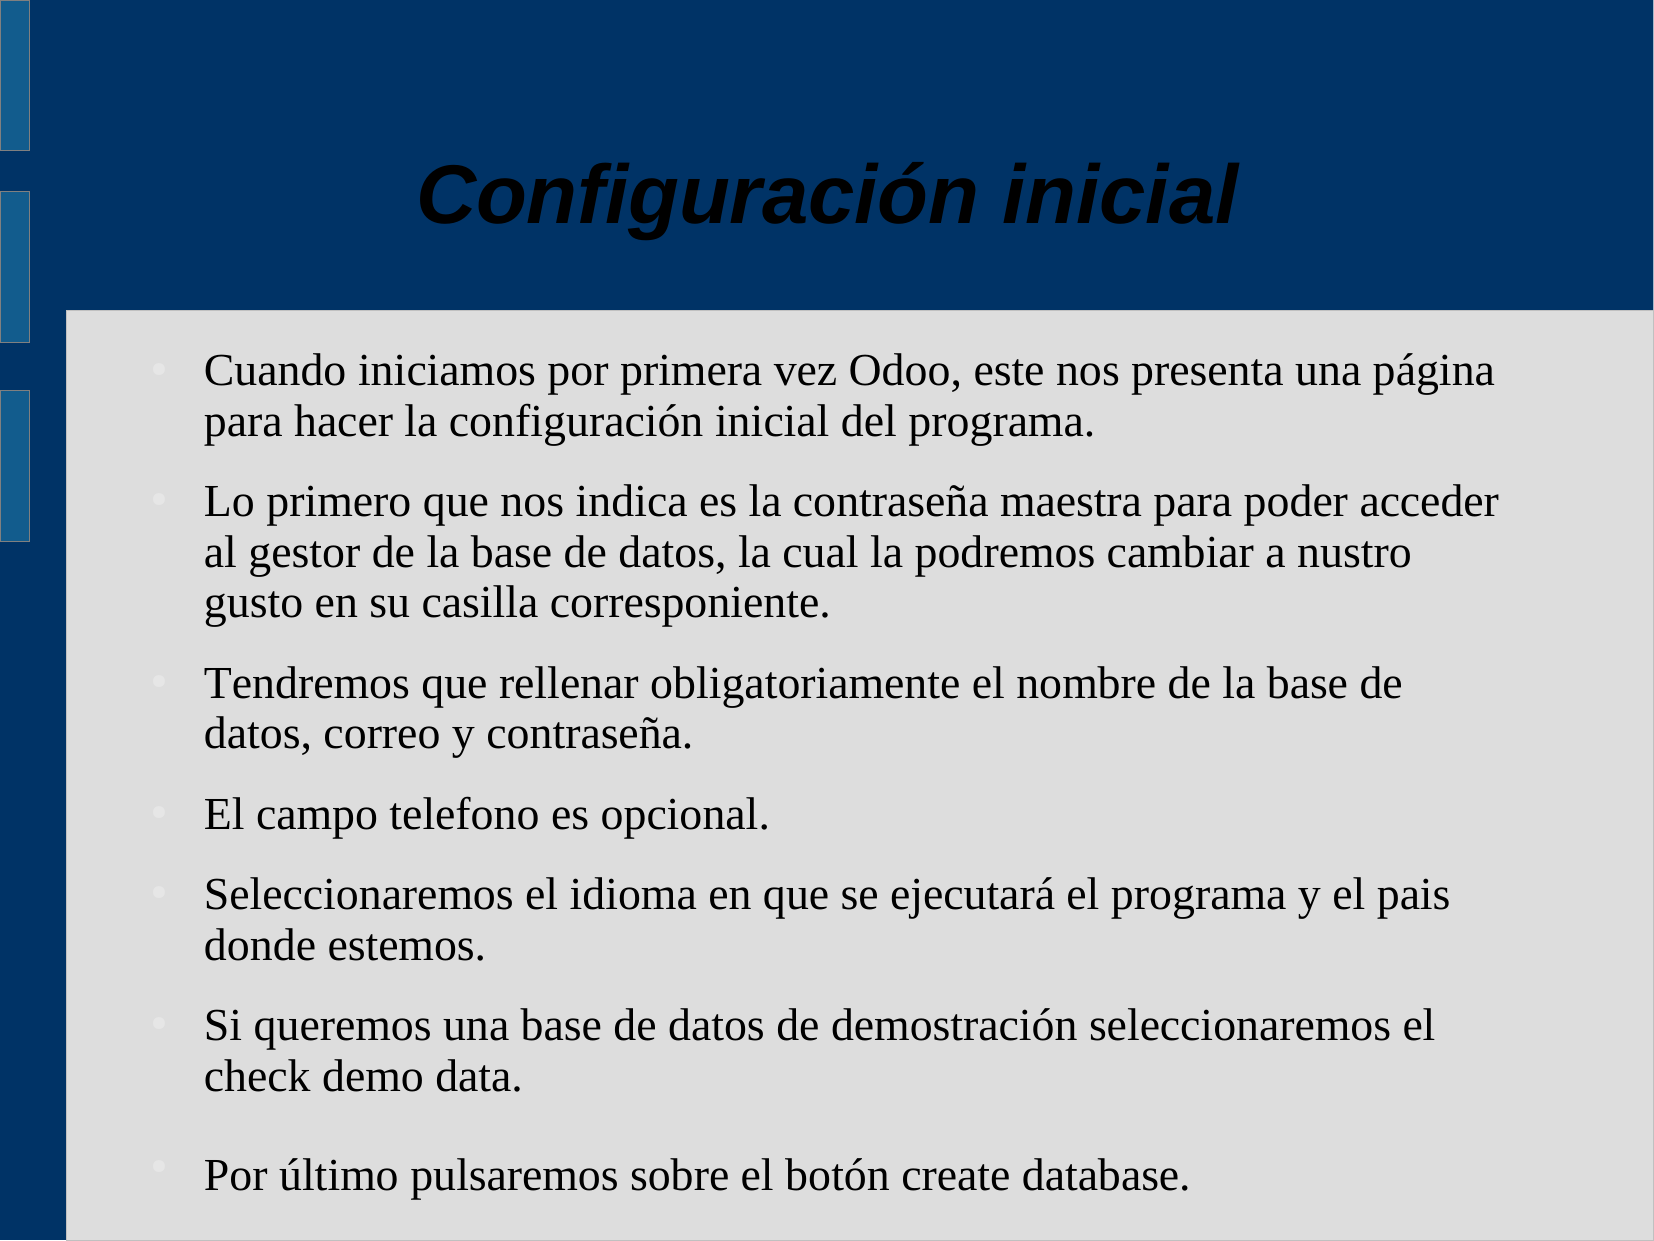

# Configuración inicial
Cuando iniciamos por primera vez Odoo, este nos presenta una página para hacer la configuración inicial del programa.
Lo primero que nos indica es la contraseña maestra para poder acceder al gestor de la base de datos, la cual la podremos cambiar a nustro gusto en su casilla corresponiente.
Tendremos que rellenar obligatoriamente el nombre de la base de datos, correo y contraseña.
El campo telefono es opcional.
Seleccionaremos el idioma en que se ejecutará el programa y el pais donde estemos.
Si queremos una base de datos de demostración seleccionaremos el check demo data.
Por último pulsaremos sobre el botón create database.